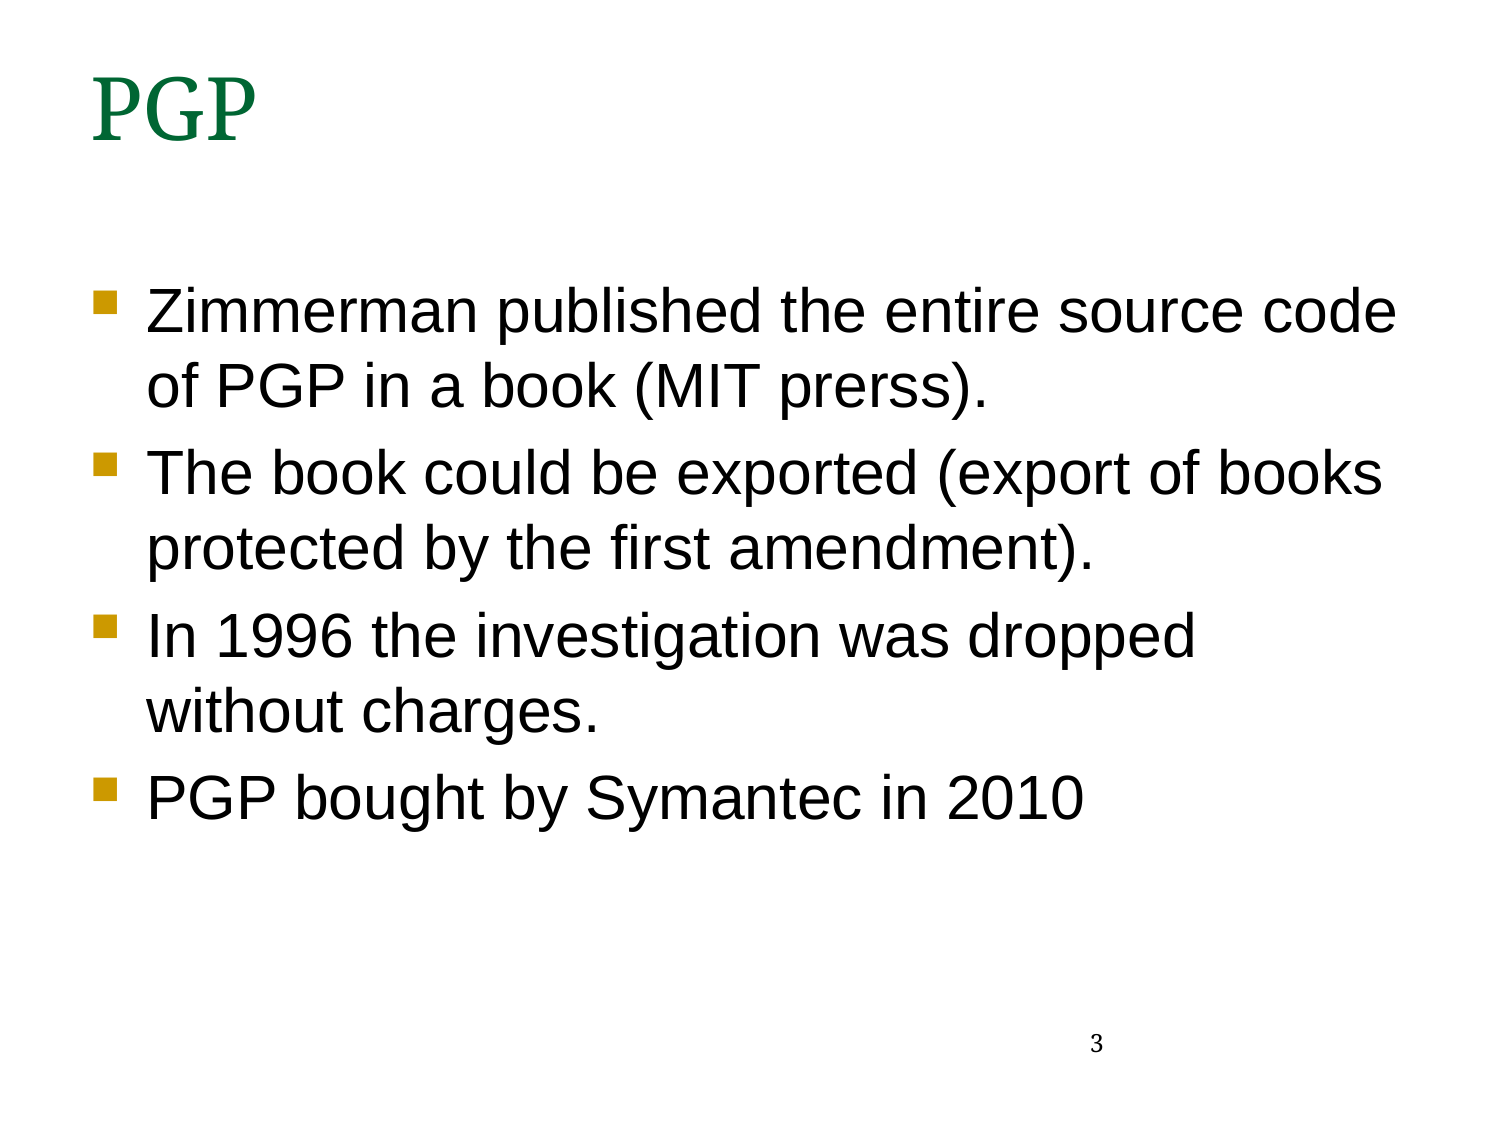

# PGP
Zimmerman published the entire source code of PGP in a book (MIT prerss).
The book could be exported (export of books protected by the first amendment).
In 1996 the investigation was dropped without charges.
PGP bought by Symantec in 2010